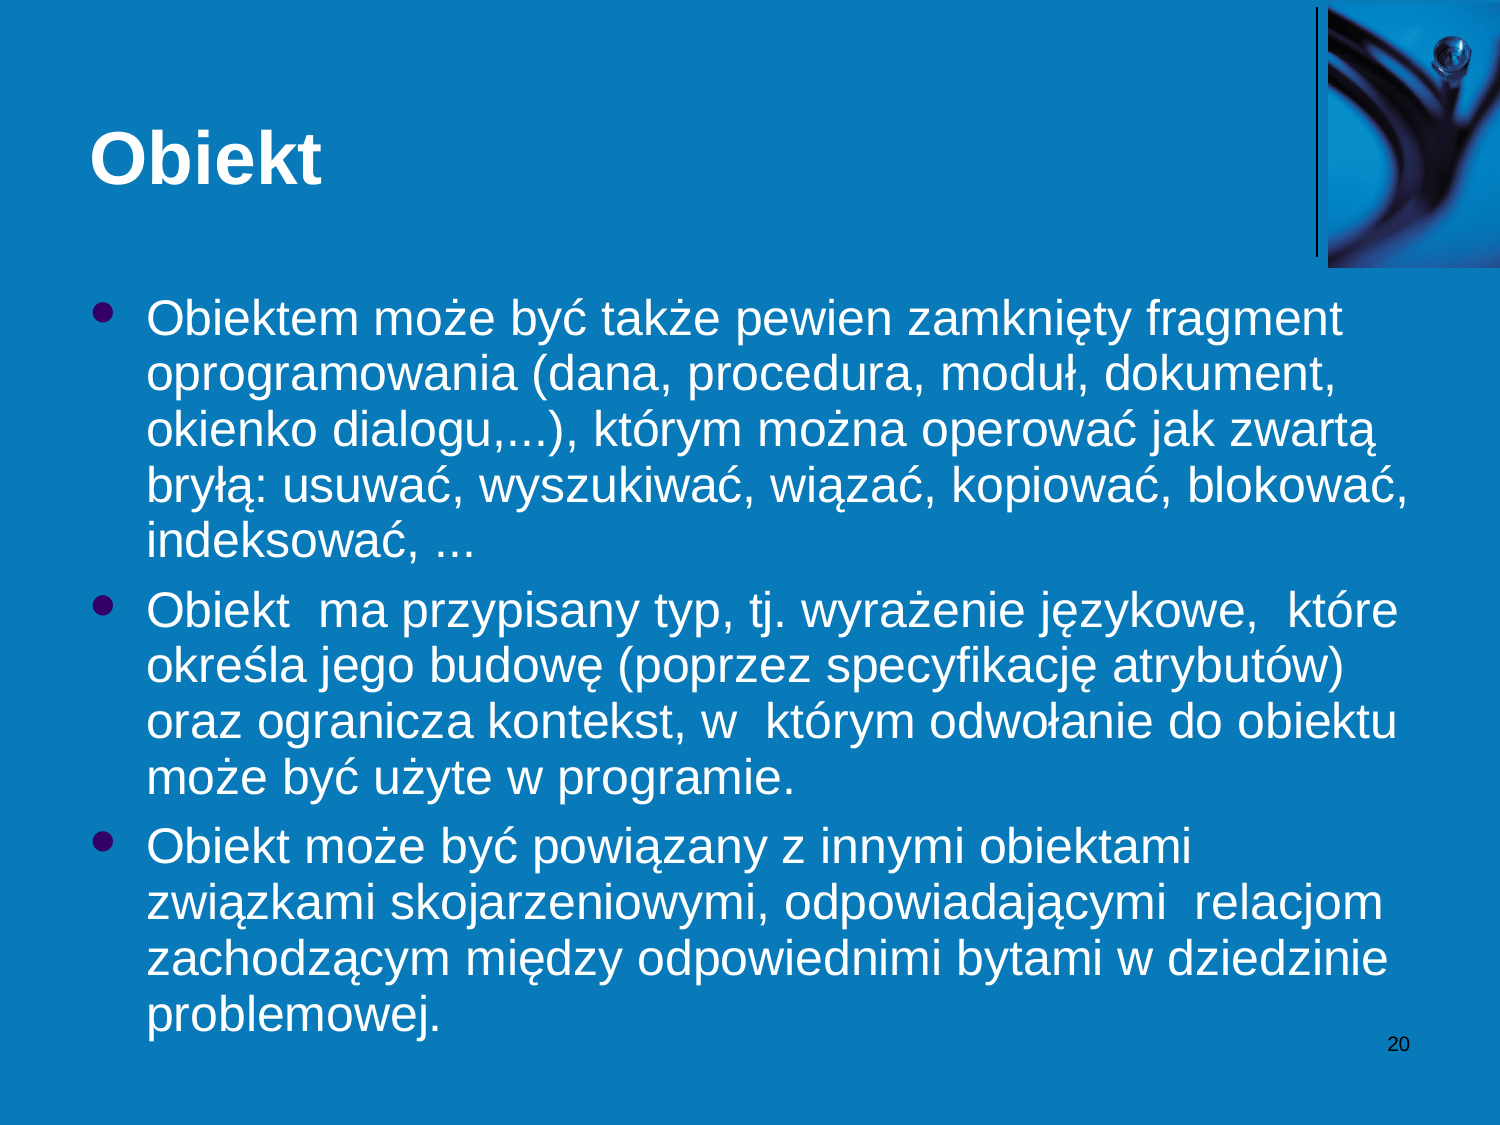

# Obiekt
Obiektem może być także pewien zamknięty fragment oprogramowania (dana, procedura, moduł, dokument, okienko dialogu,...), którym można operować jak zwartą bryłą: usuwać, wyszukiwać, wiązać, kopiować, blokować, indeksować, ...
Obiekt ma przypisany typ, tj. wyrażenie językowe, które określa jego budowę (poprzez specyfikację atrybutów) oraz ogranicza kontekst, w którym odwołanie do obiektu może być użyte w programie.
Obiekt może być powiązany z innymi obiektami związkami skojarzeniowymi, odpowiadającymi relacjom zachodzącym między odpowiednimi bytami w dziedzinie problemowej.
20